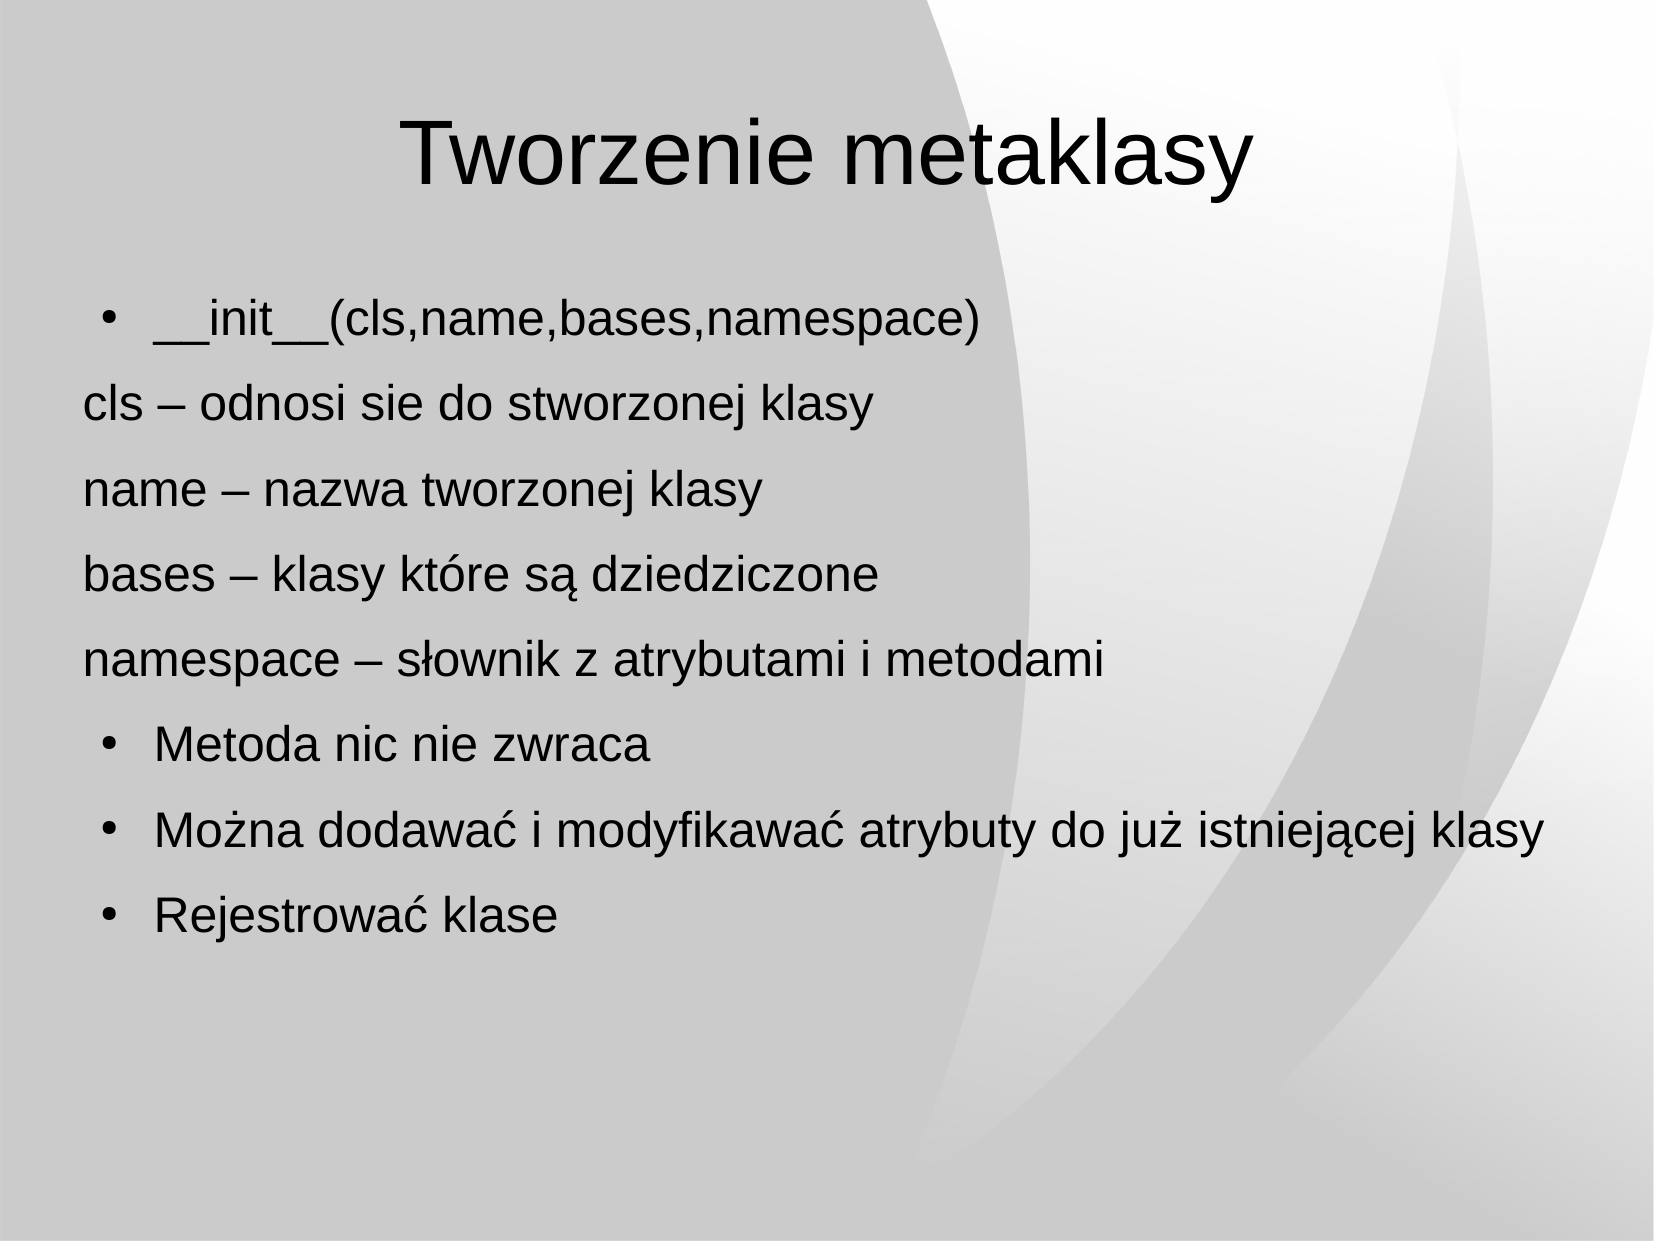

# Tworzenie metaklasy
__init__(cls,name,bases,namespace)
cls – odnosi sie do stworzonej klasy
name – nazwa tworzonej klasy
bases – klasy które są dziedziczone
namespace – słownik z atrybutami i metodami
Metoda nic nie zwraca
Można dodawać i modyfikawać atrybuty do już istniejącej klasy
Rejestrować klase